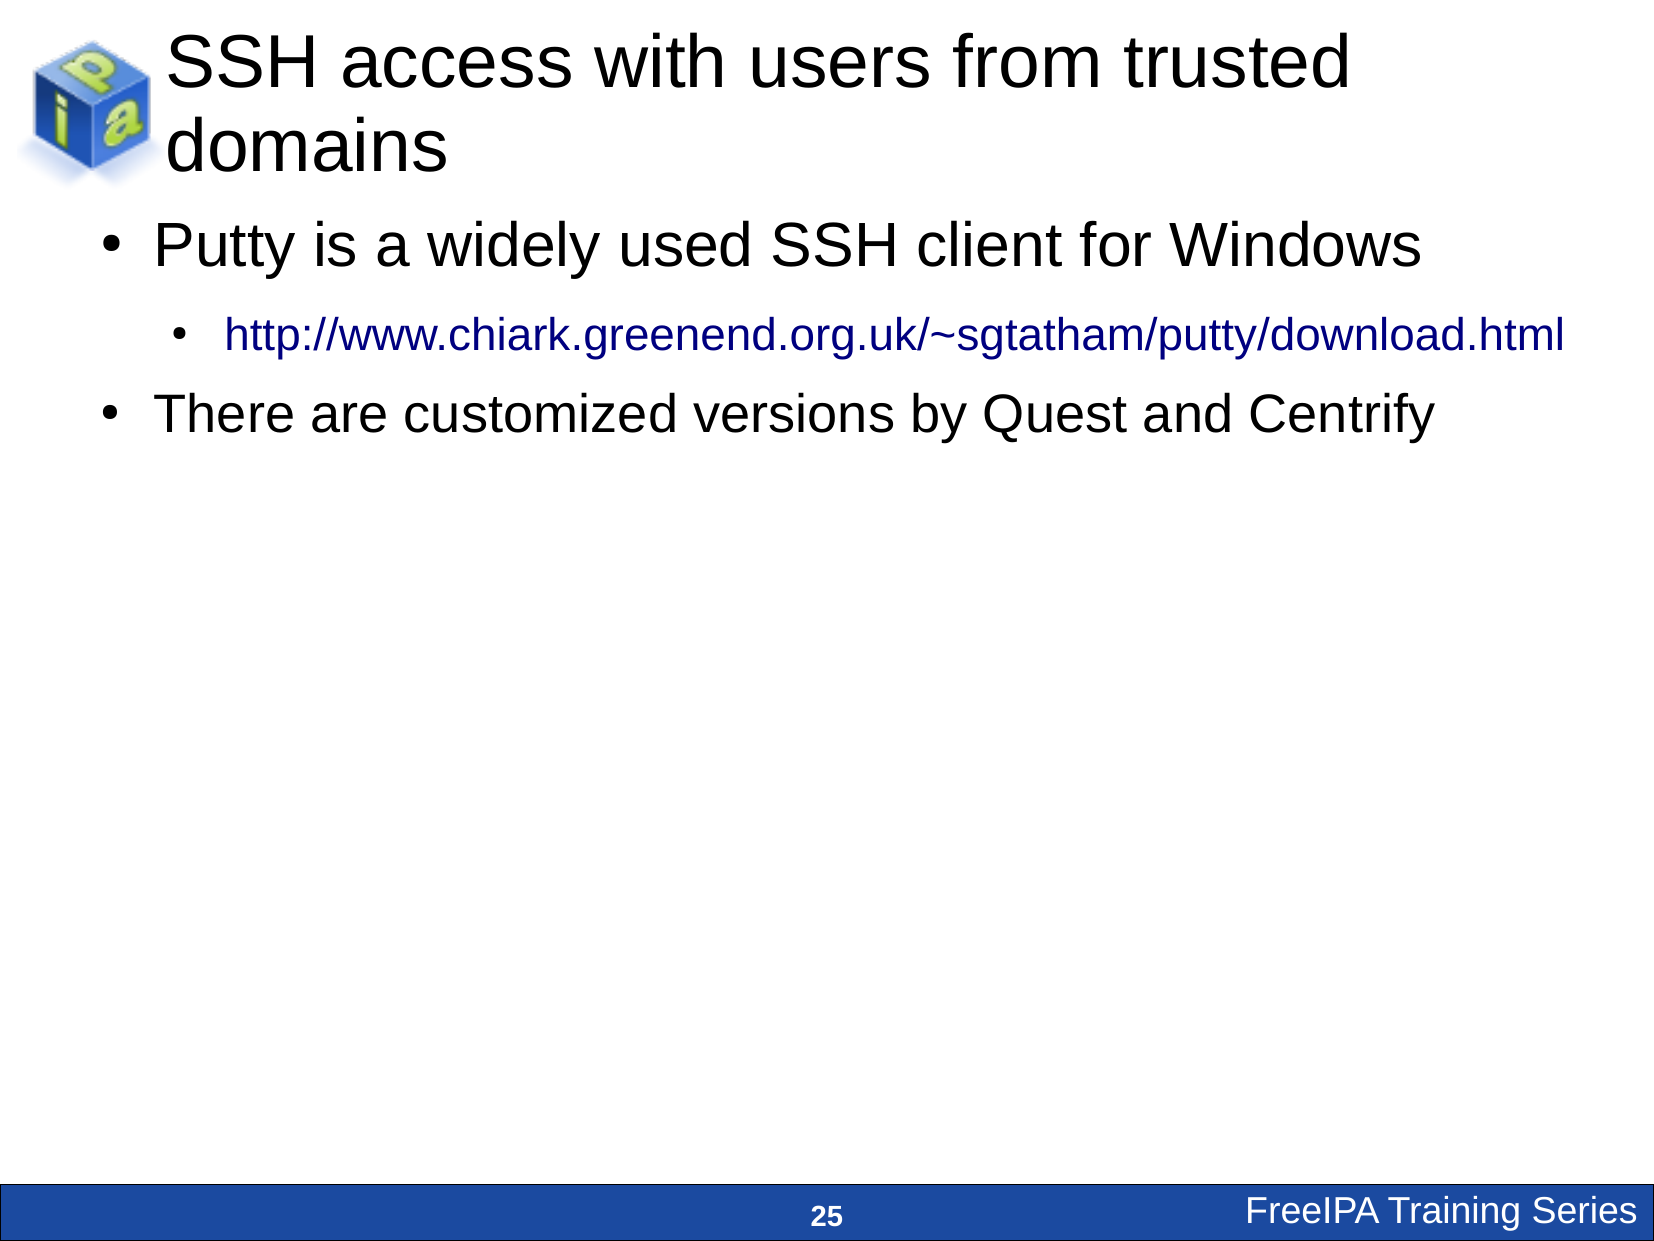

# SSH access with users from trusted domains
Putty is a widely used SSH client for Windows
http://www.chiark.greenend.org.uk/~sgtatham/putty/download.html
There are customized versions by Quest and Centrify
25